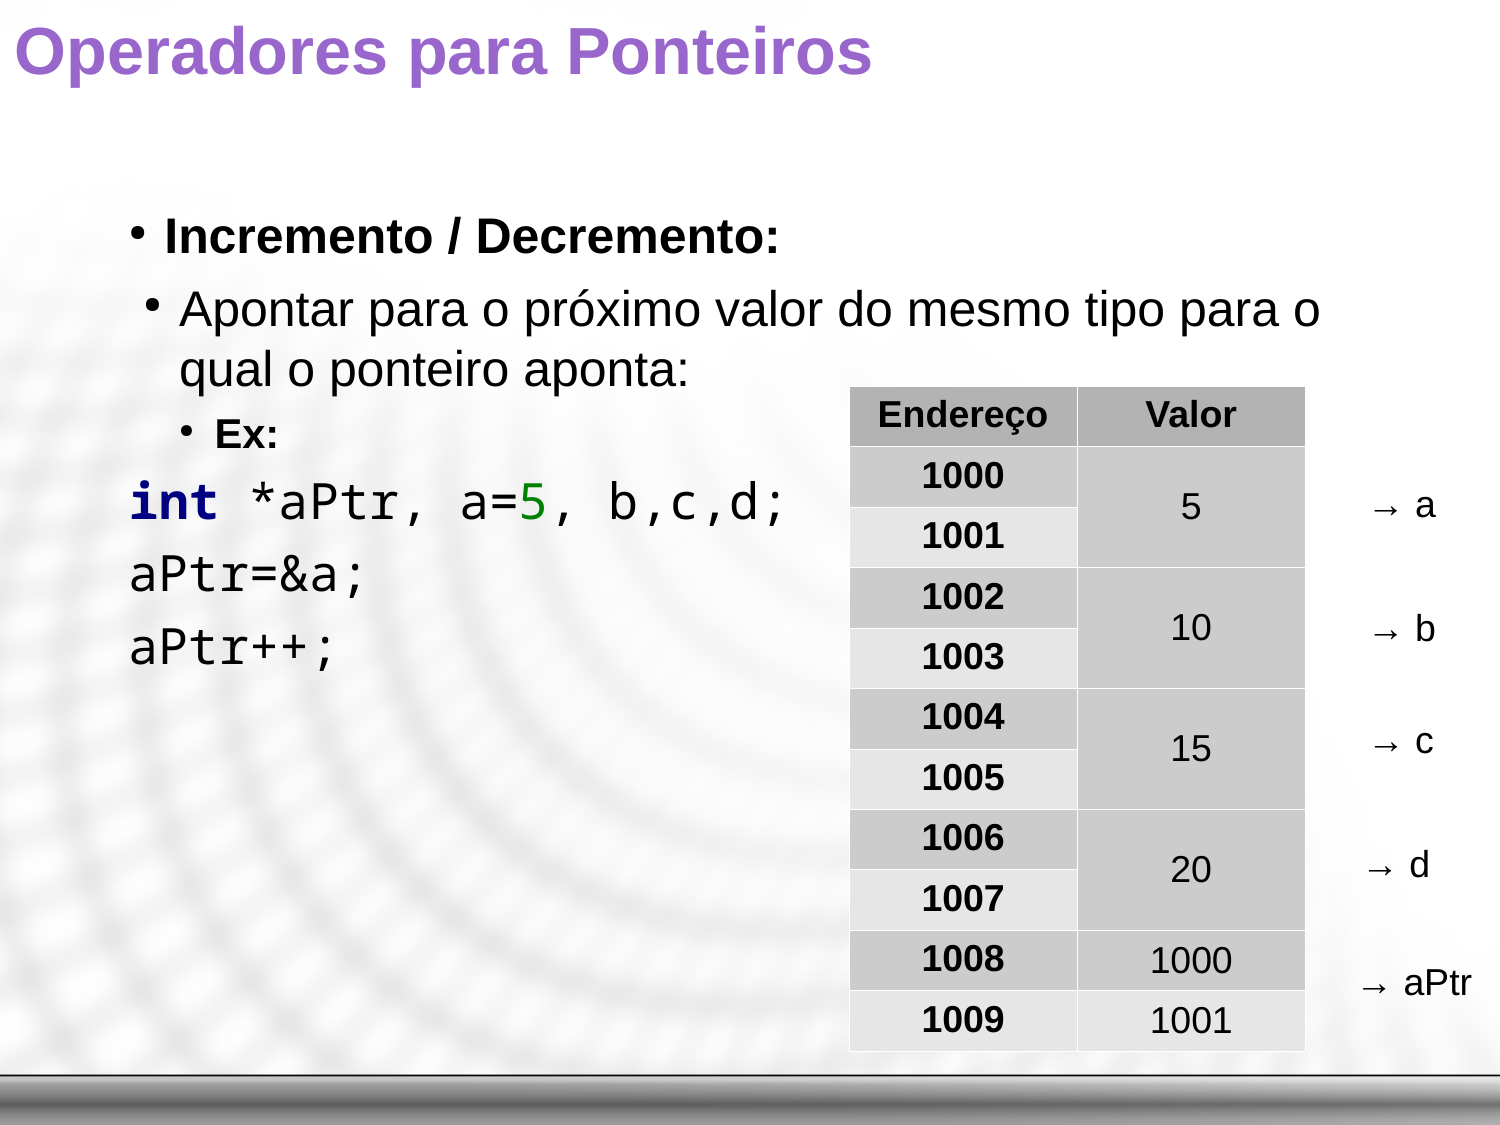

# Operadores para Ponteiros
Incremento / Decremento:
Apontar para o próximo valor do mesmo tipo para o qual o ponteiro aponta:
Ex:
int *aPtr, a=5, b,c,d;
aPtr=&a;
aPtr++;
| Endereço | Valor |
| --- | --- |
| 1000 | 5 |
| 1001 | |
| 1002 | 10 |
| 1003 | |
| 1004 | 15 |
| 1005 | |
| 1006 | 20 |
| 1007 | |
| 1008 | 1000 |
| 1009 | 1001 |
→ a
→ b
→ c
→ d
→ aPtr